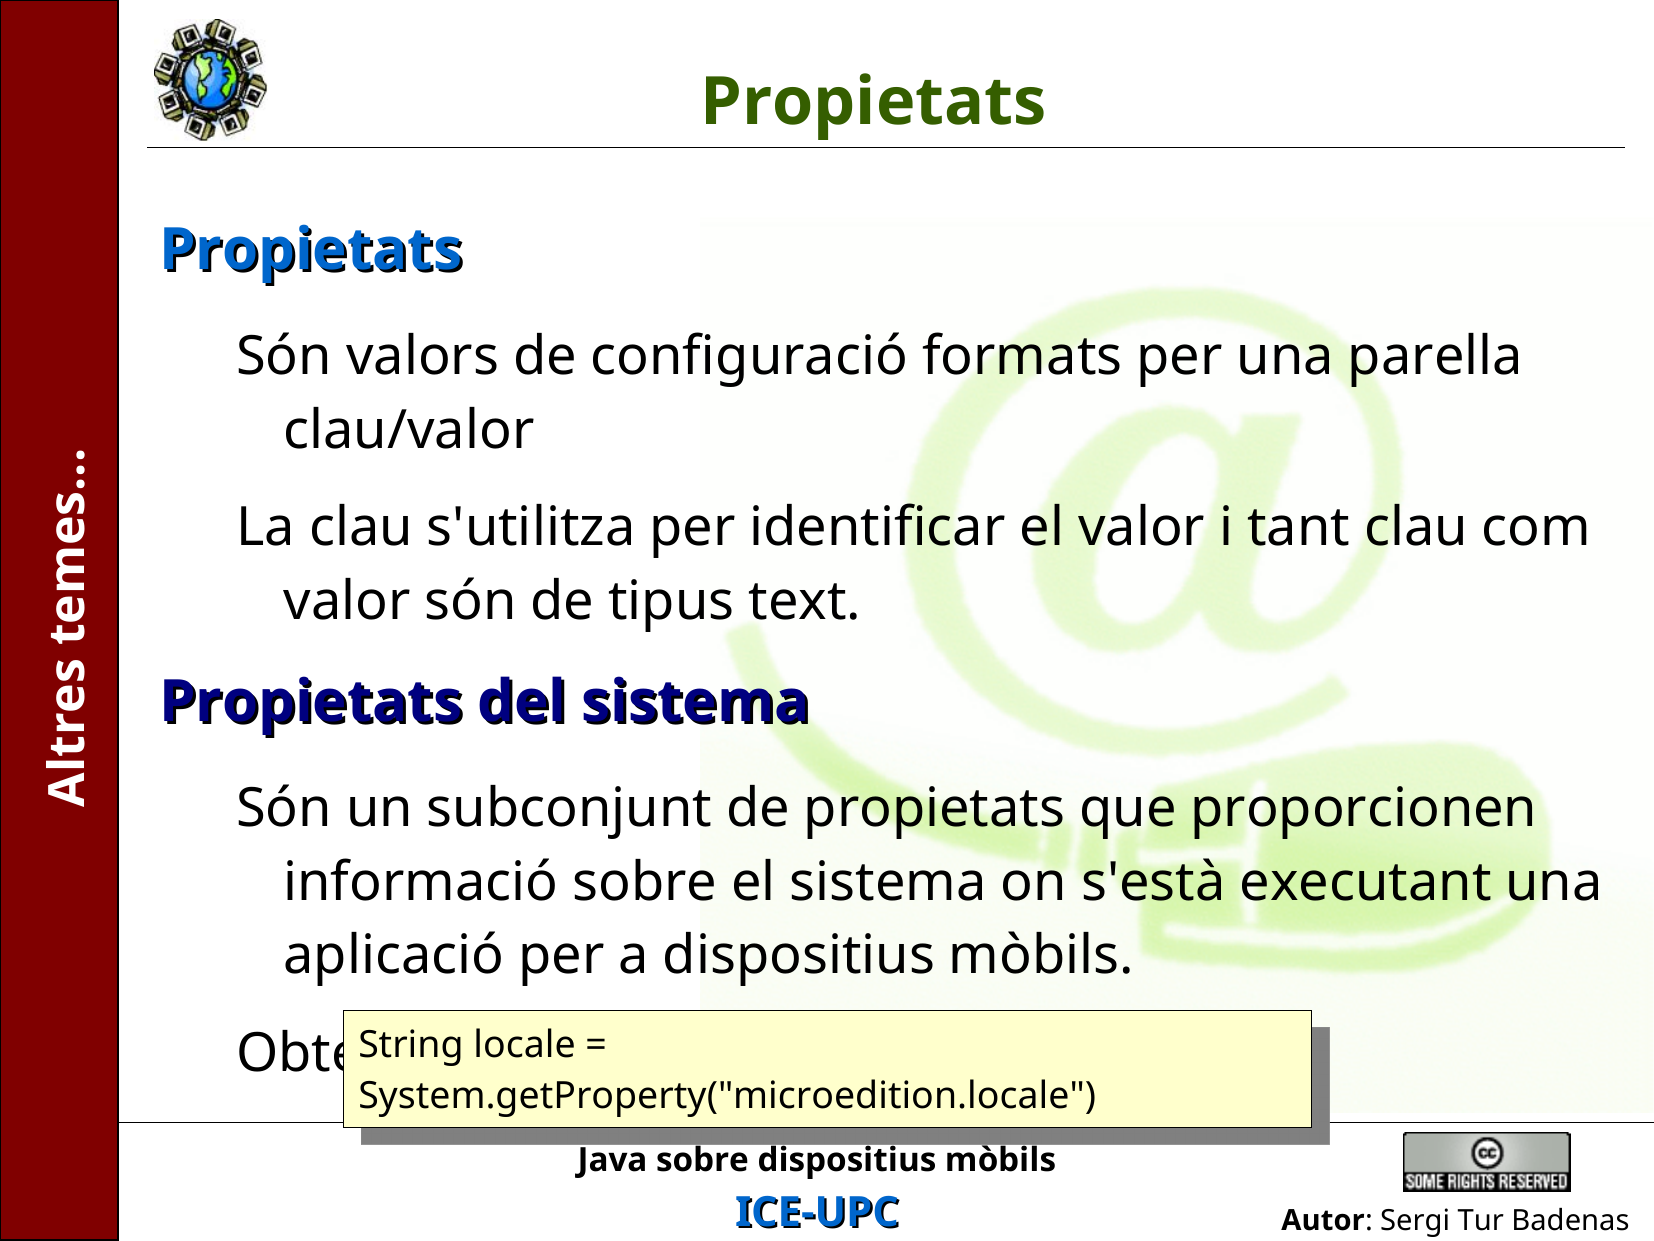

# Propietats
Propietats
Són valors de configuració formats per una parella clau/valor
La clau s'utilitza per identificar el valor i tant clau com valor són de tipus text.
Propietats del sistema
Són un subconjunt de propietats que proporcionen informació sobre el sistema on s'està executant una aplicació per a dispositius mòbils.
Obtenir una propietat del sistema
String locale = System.getProperty("microedition.locale")